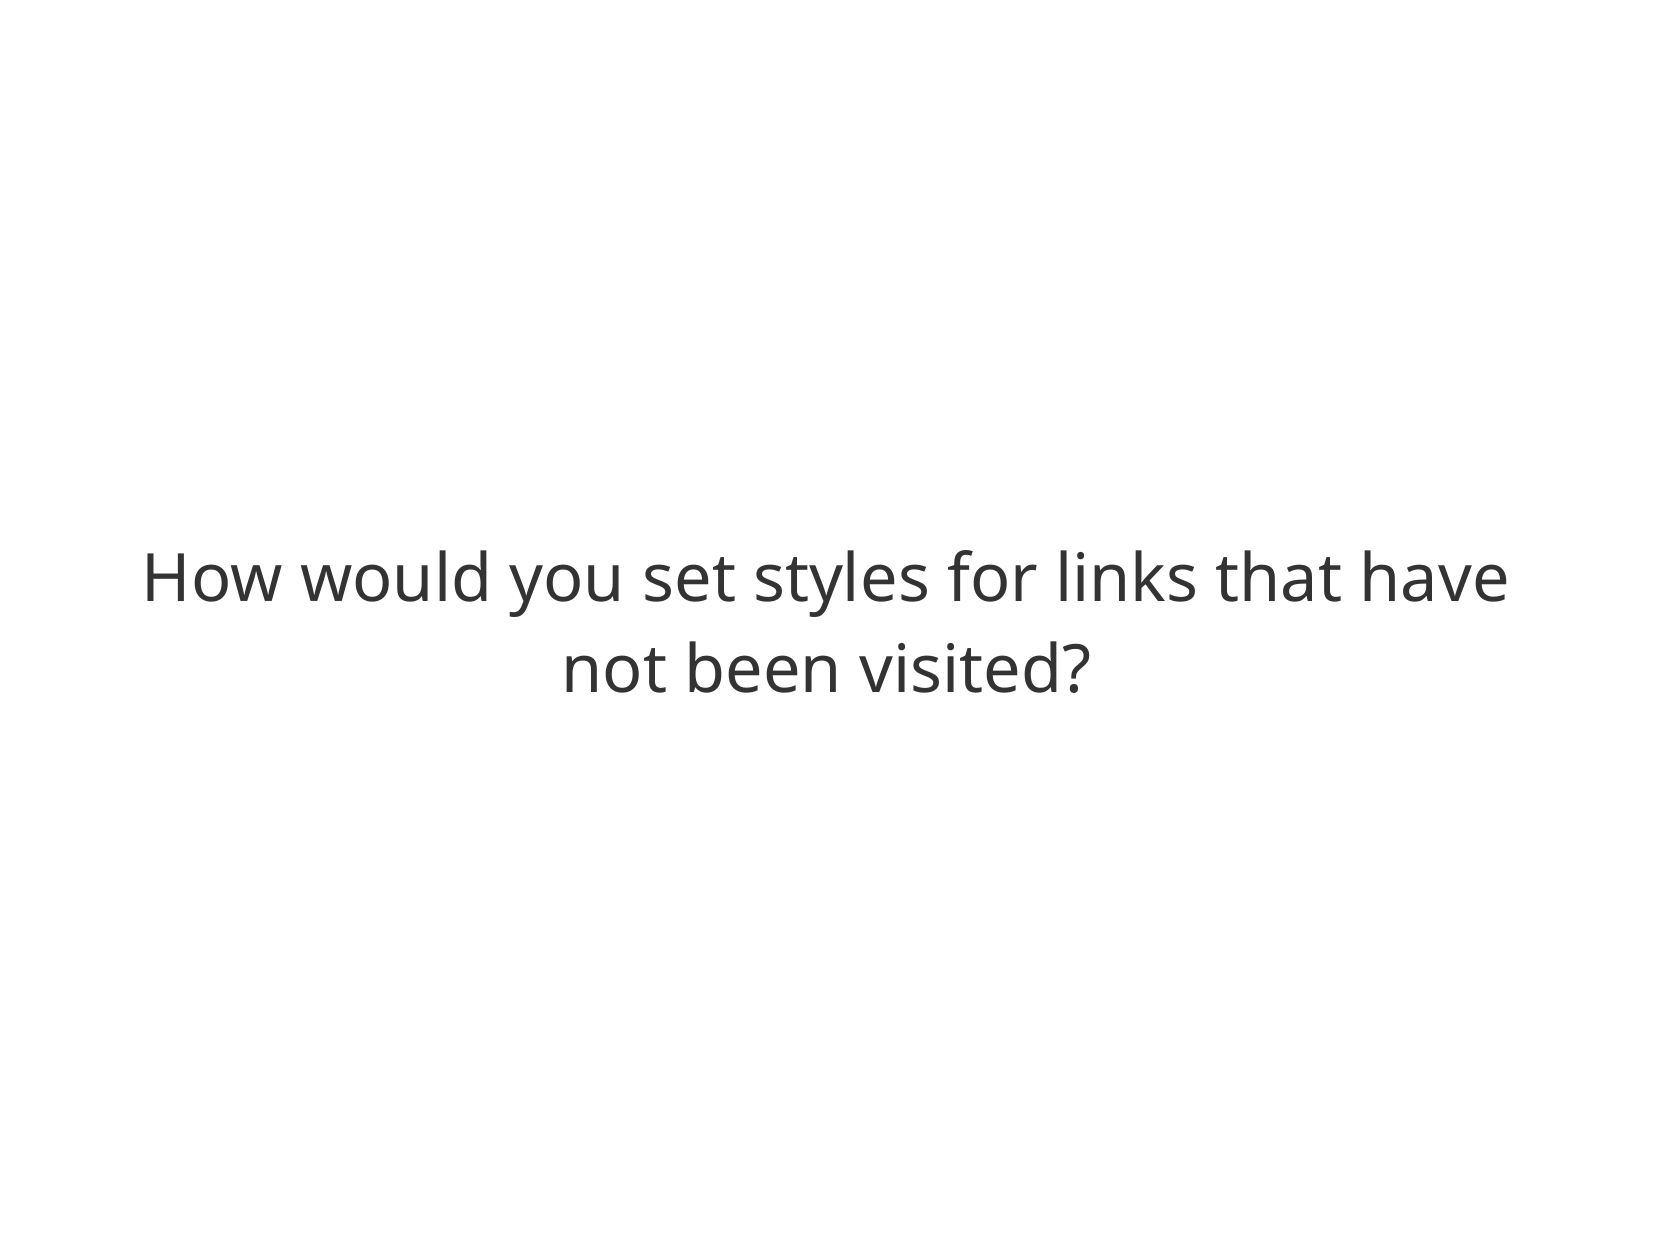

# How would you set styles for links that have not been visited?